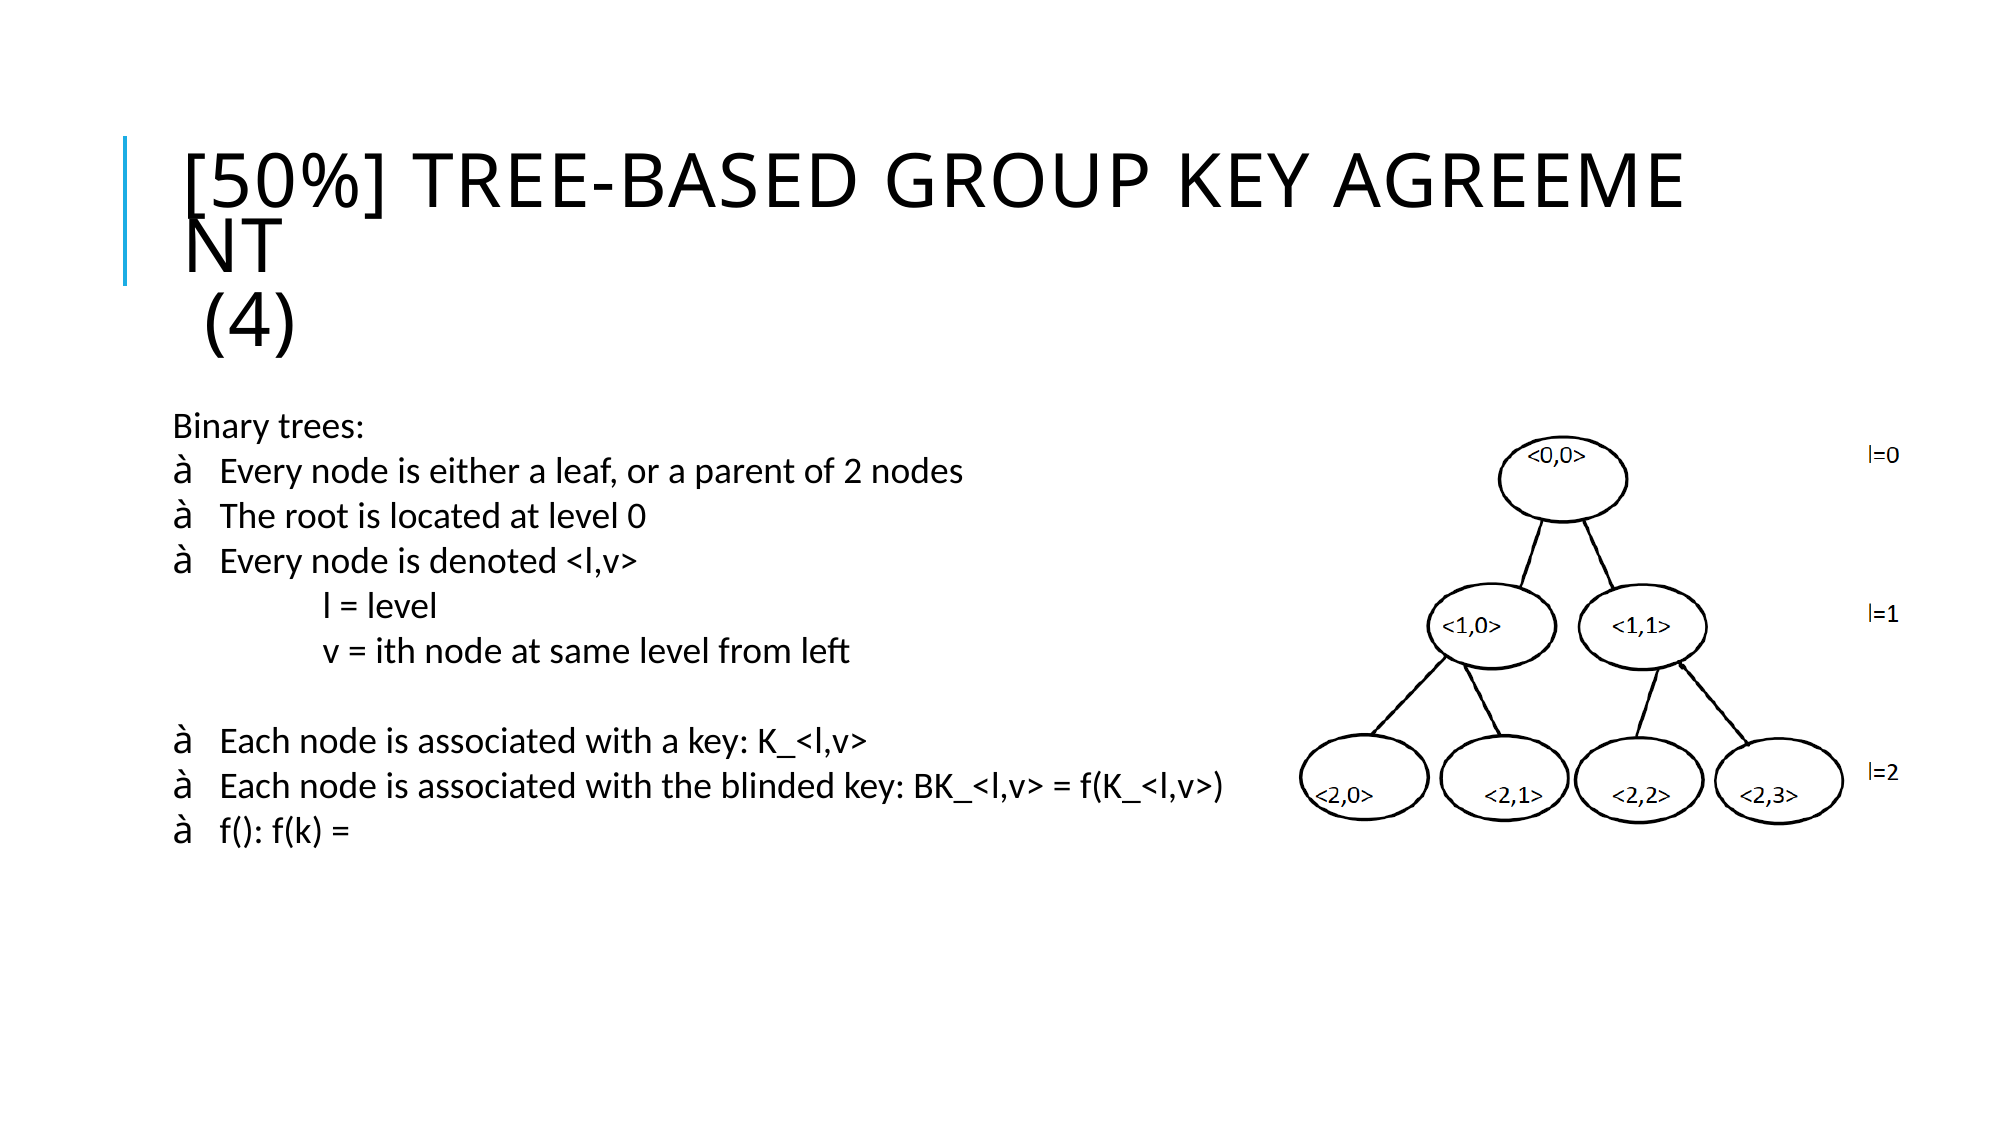

# [50%] Tree-based Group Key Agreement (4)
Binary trees:
Every node is either a leaf, or a parent of 2 nodes
The root is located at level 0
Every node is denoted <l,v>
l = level
v = ith node at same level from left
Each node is associated with a key: K_<l,v>
Each node is associated with the blinded key: BK_<l,v> = f(K_<l,v>)
f(): f(k) =